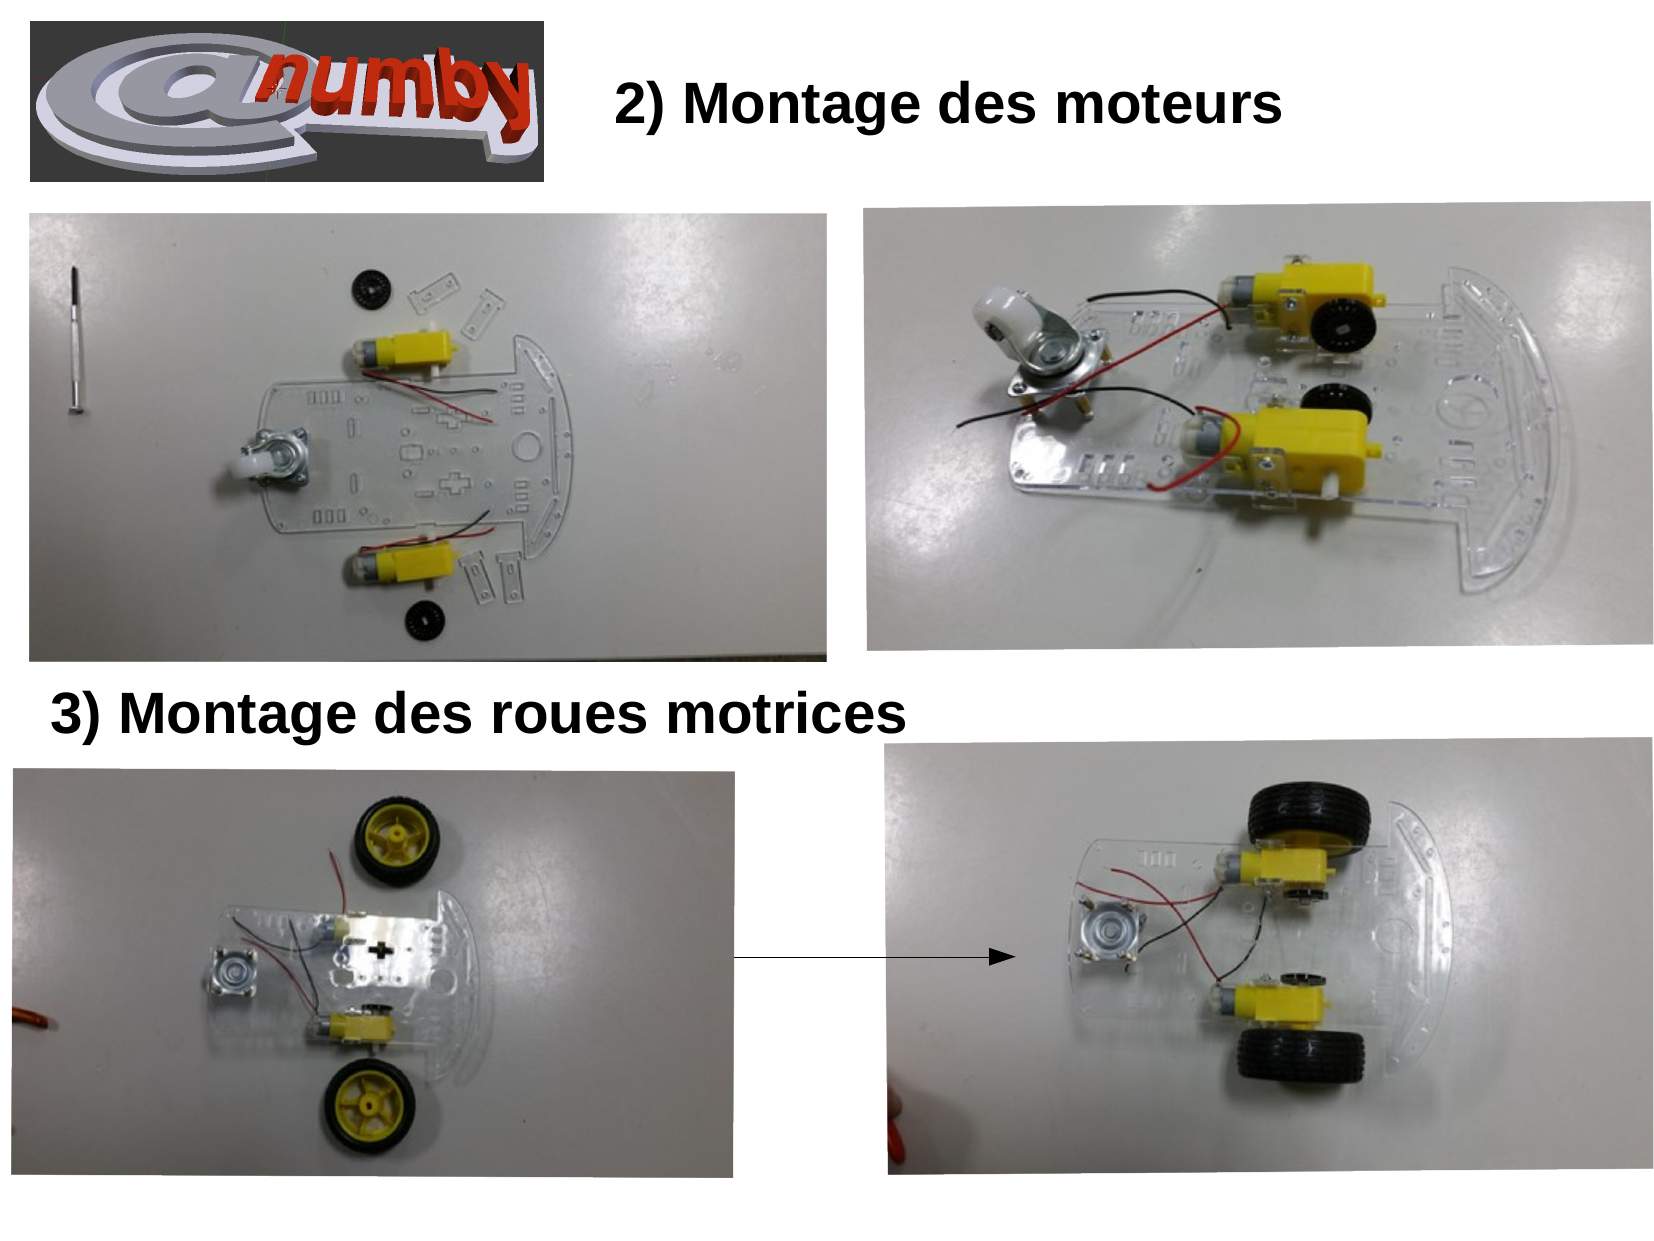

# 2) Montage des moteurs
3) Montage des roues motrices